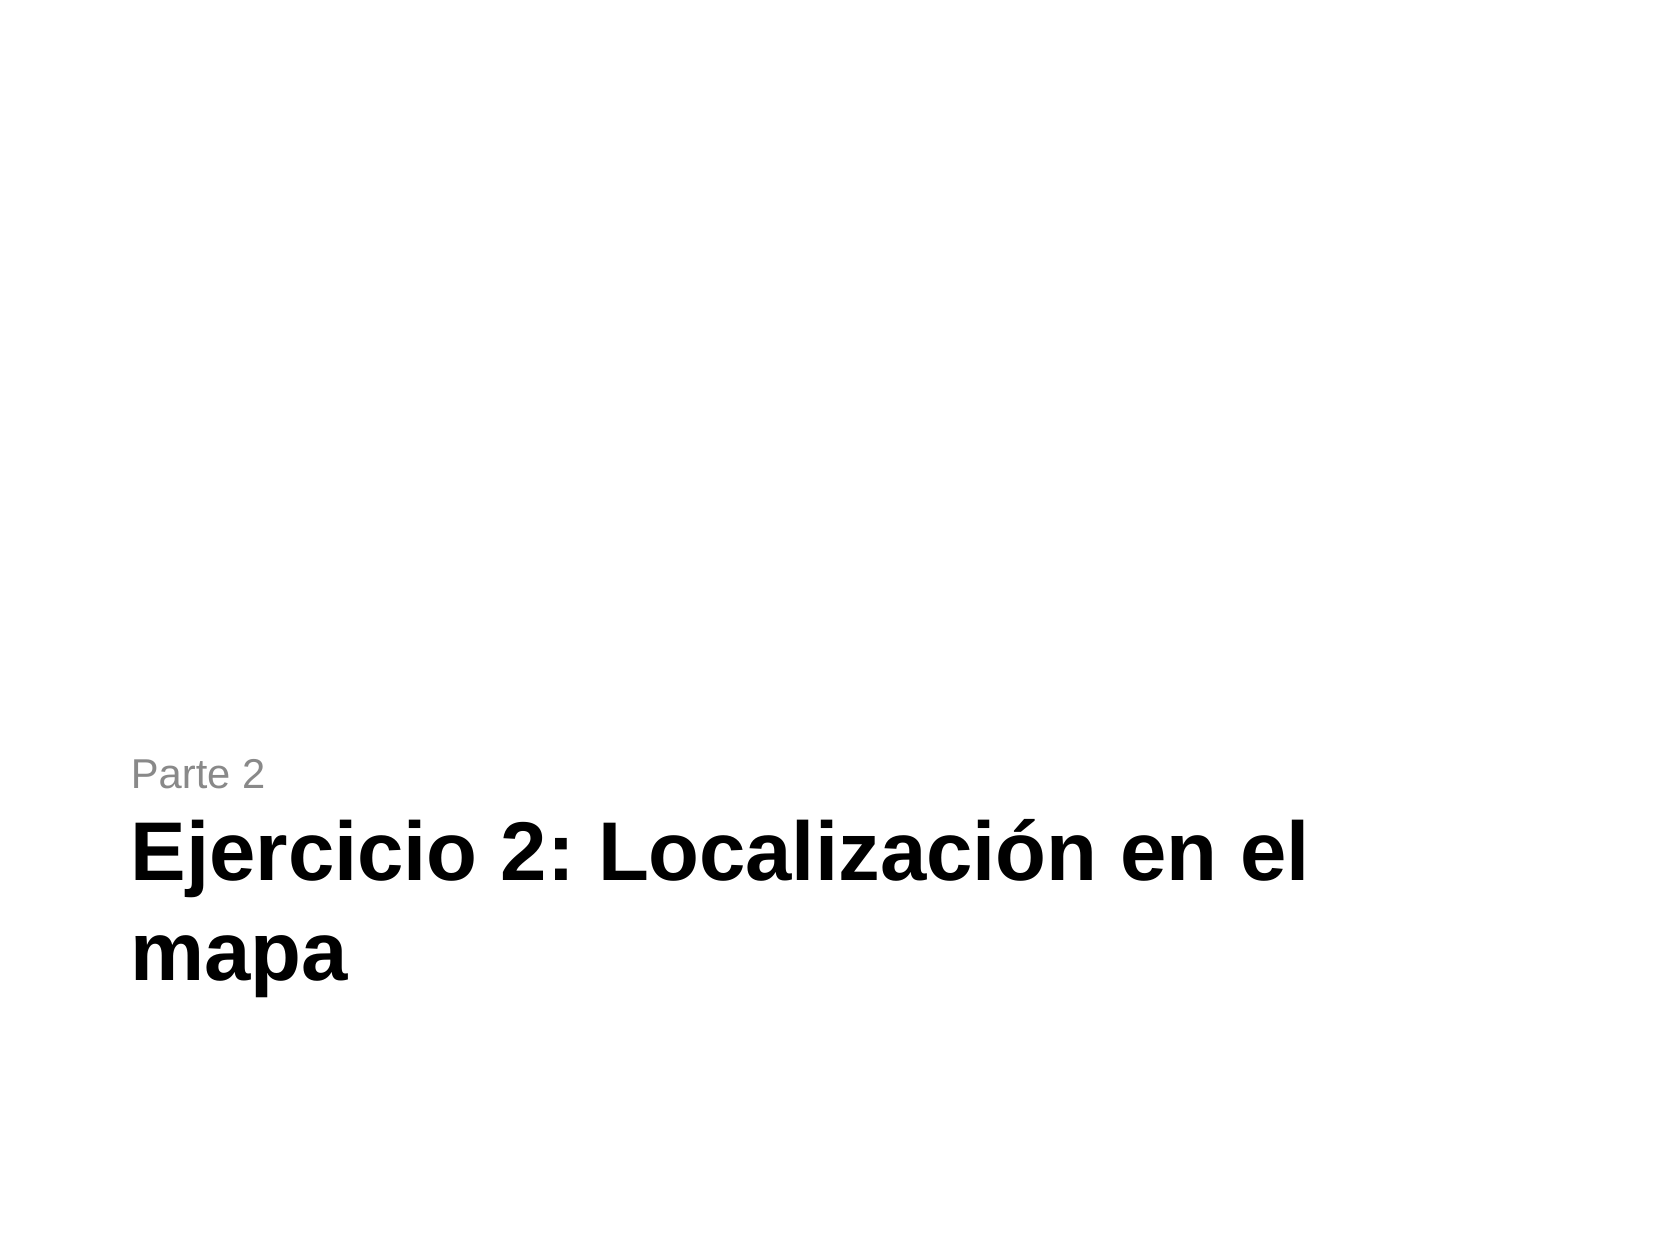

Parte 2
# Ejercicio 2: Localización en el mapa